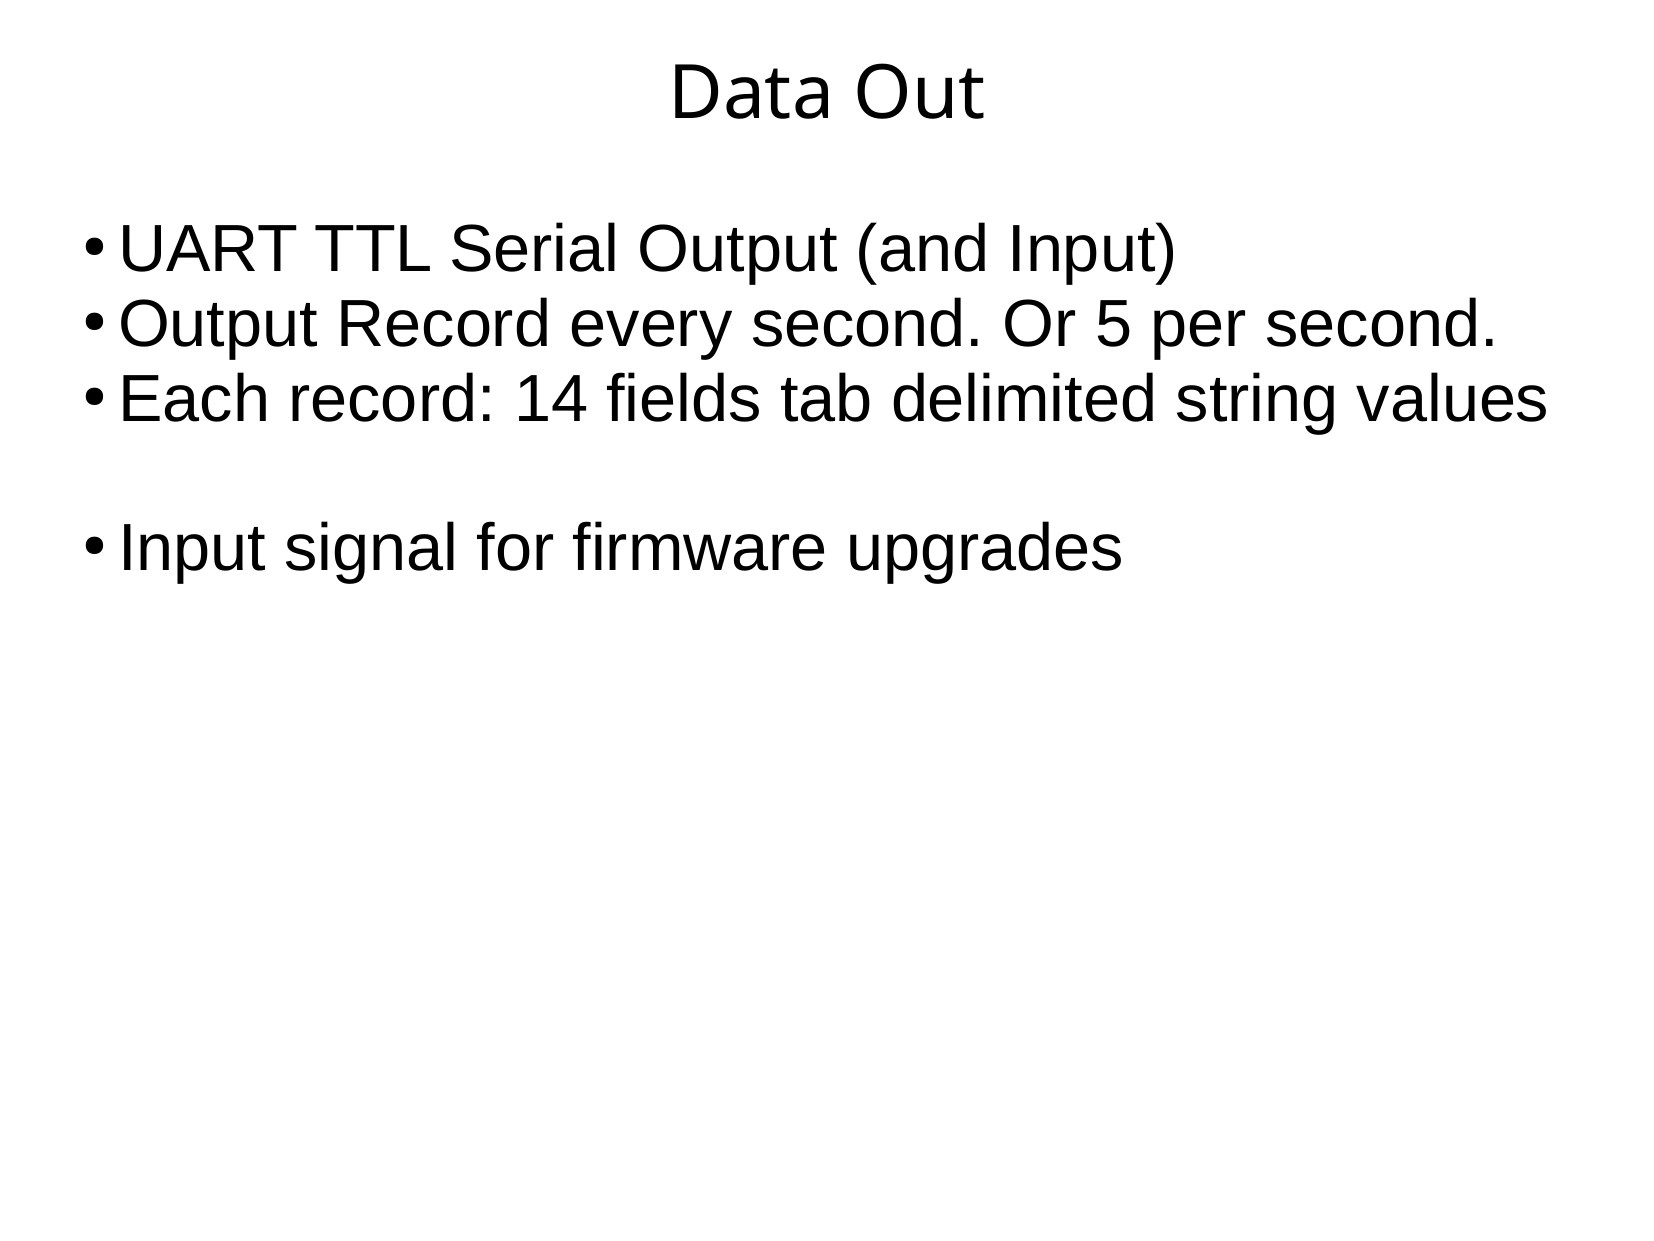

# Data Out
UART TTL Serial Output (and Input)
Output Record every second. Or 5 per second.
Each record: 14 fields tab delimited string values
Input signal for firmware upgrades